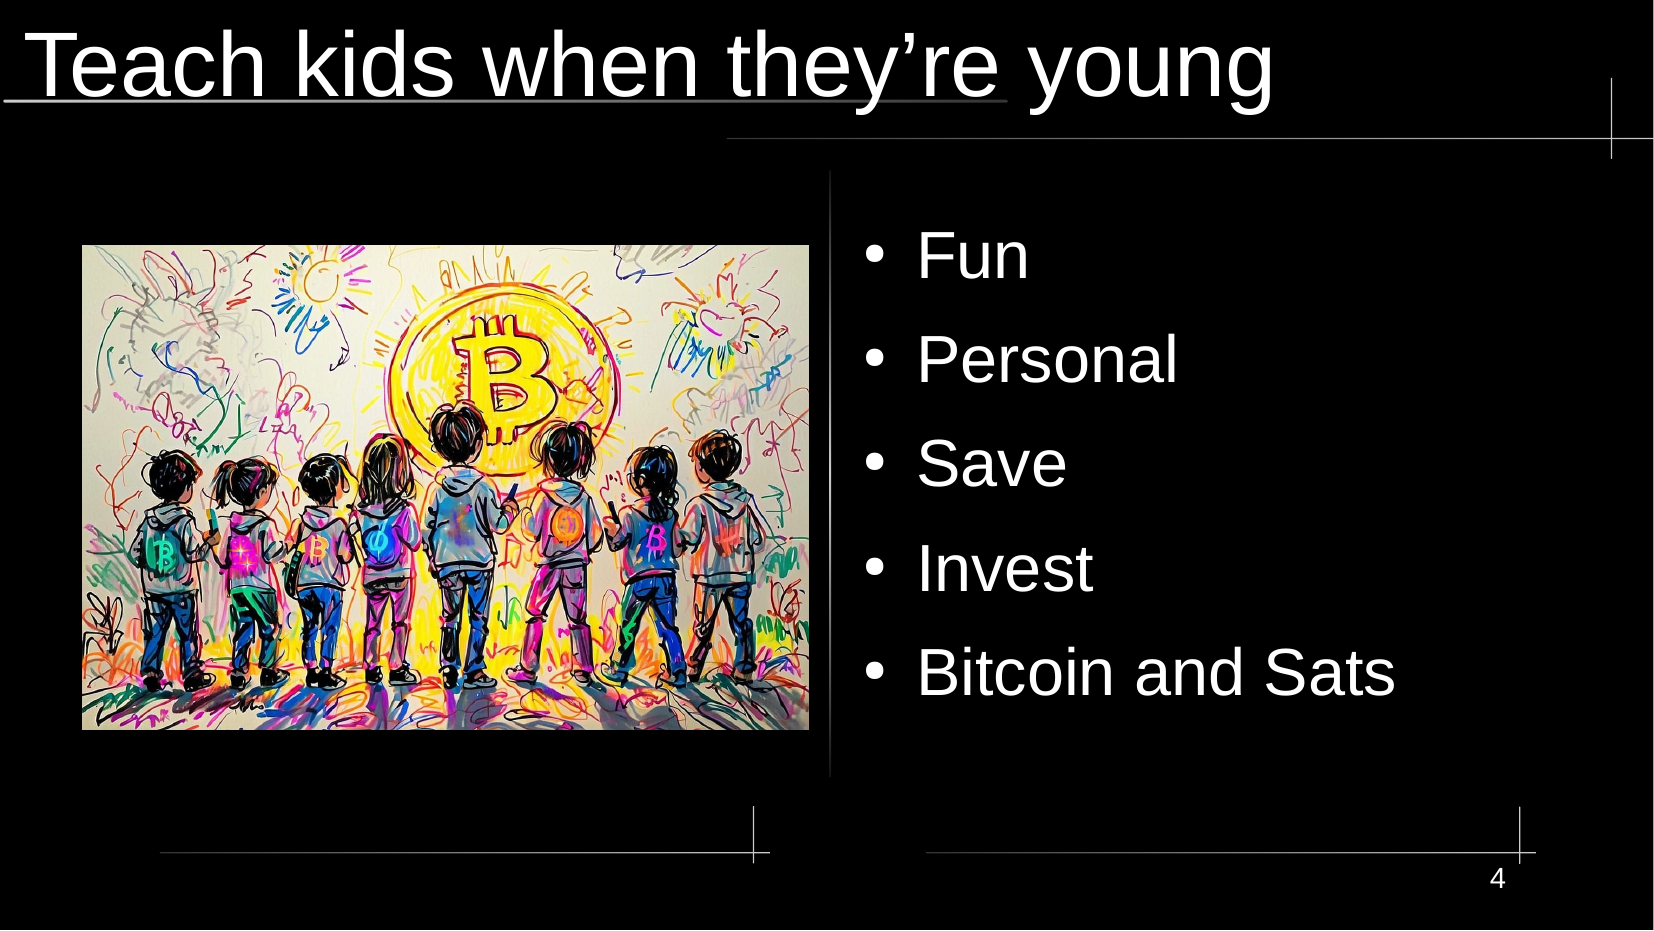

# Teach kids when they’re young
Fun
Personal
Save
Invest
Bitcoin and Sats
4